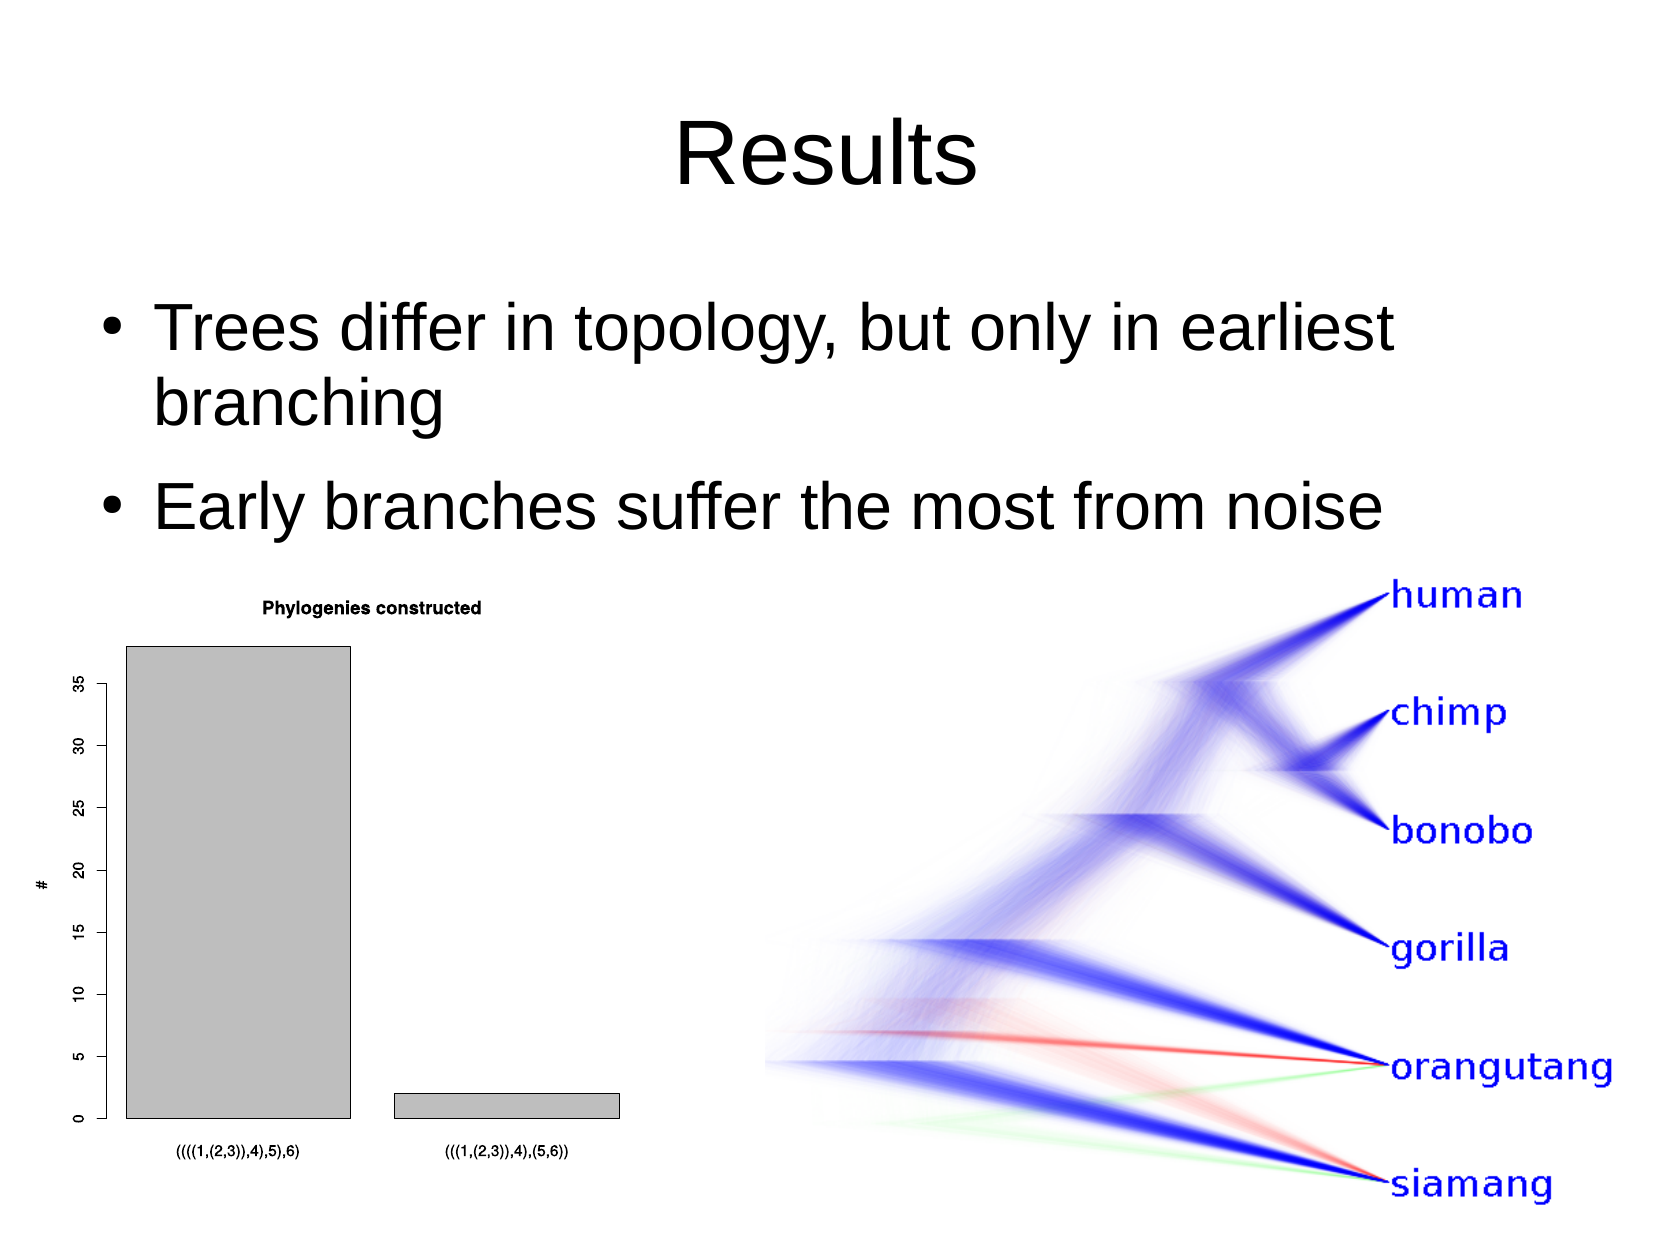

# Results
Trees differ in topology, but only in earliest branching
Early branches suffer the most from noise